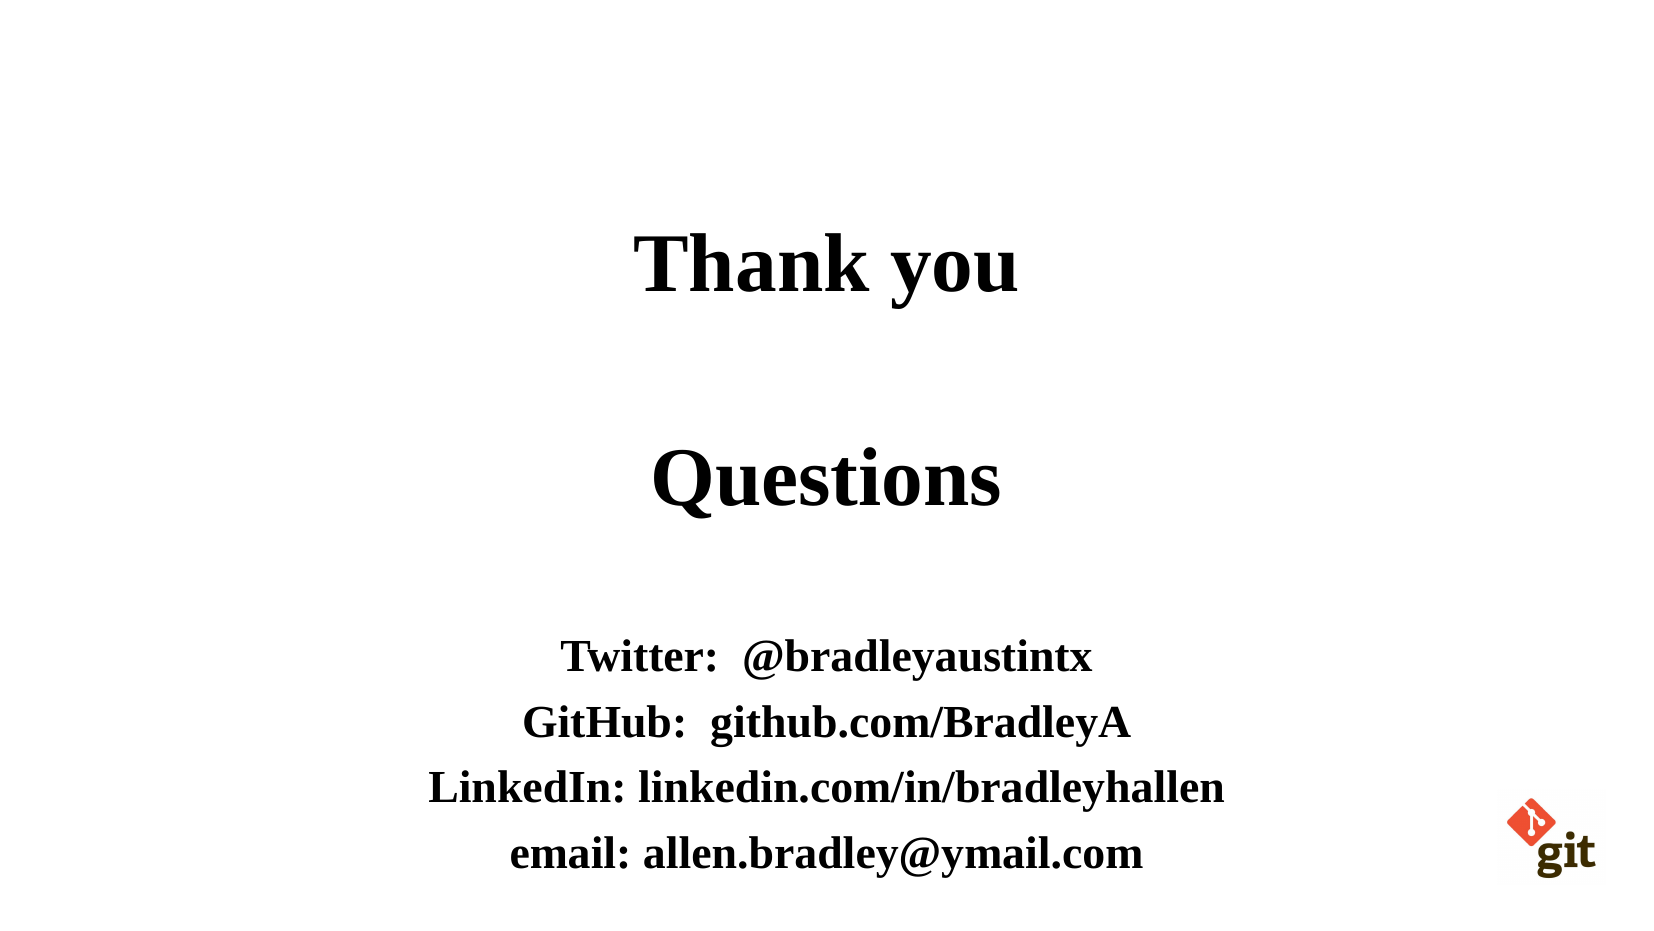

# Thank you
Questions
Twitter: @bradleyaustintx
GitHub: github.com/BradleyA
LinkedIn: linkedin.com/in/bradleyhallen
email: allen.bradley@ymail.com